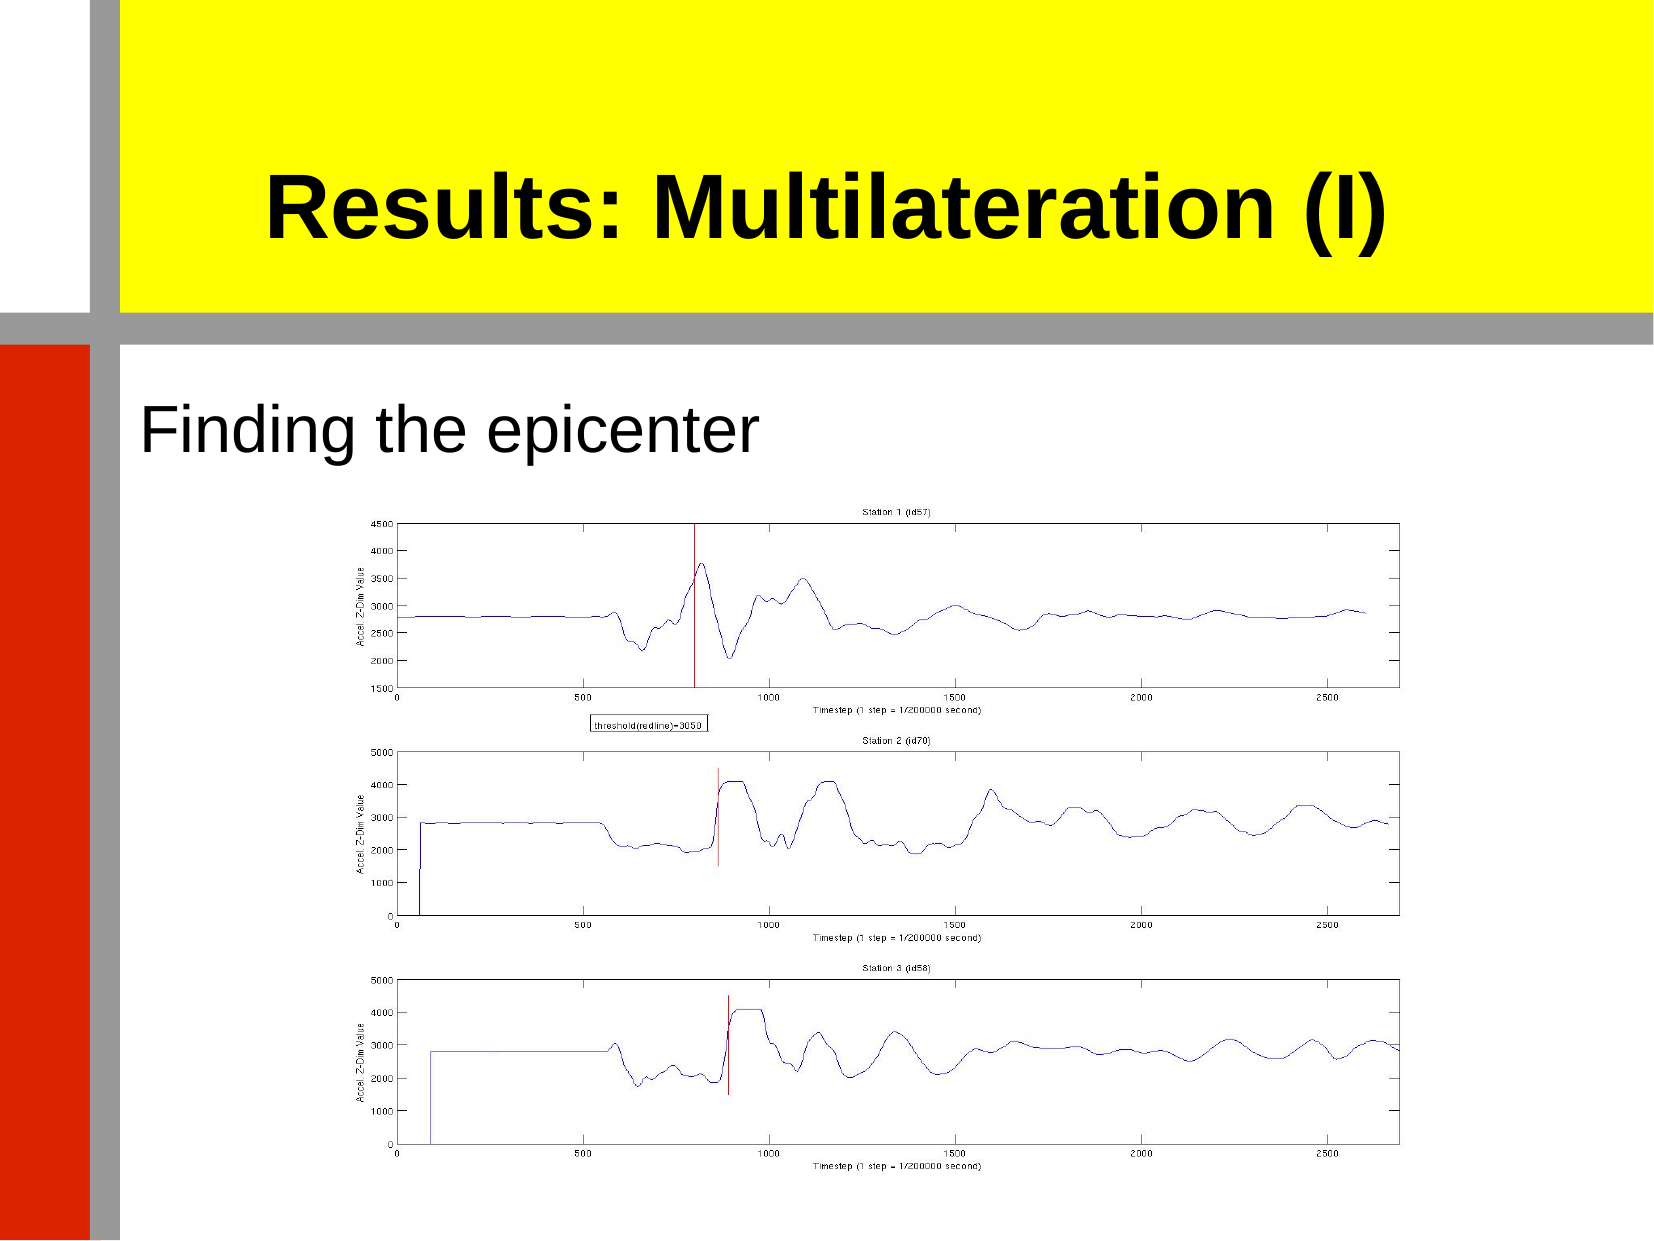

# Results: Multilateration (I)
Finding the epicenter